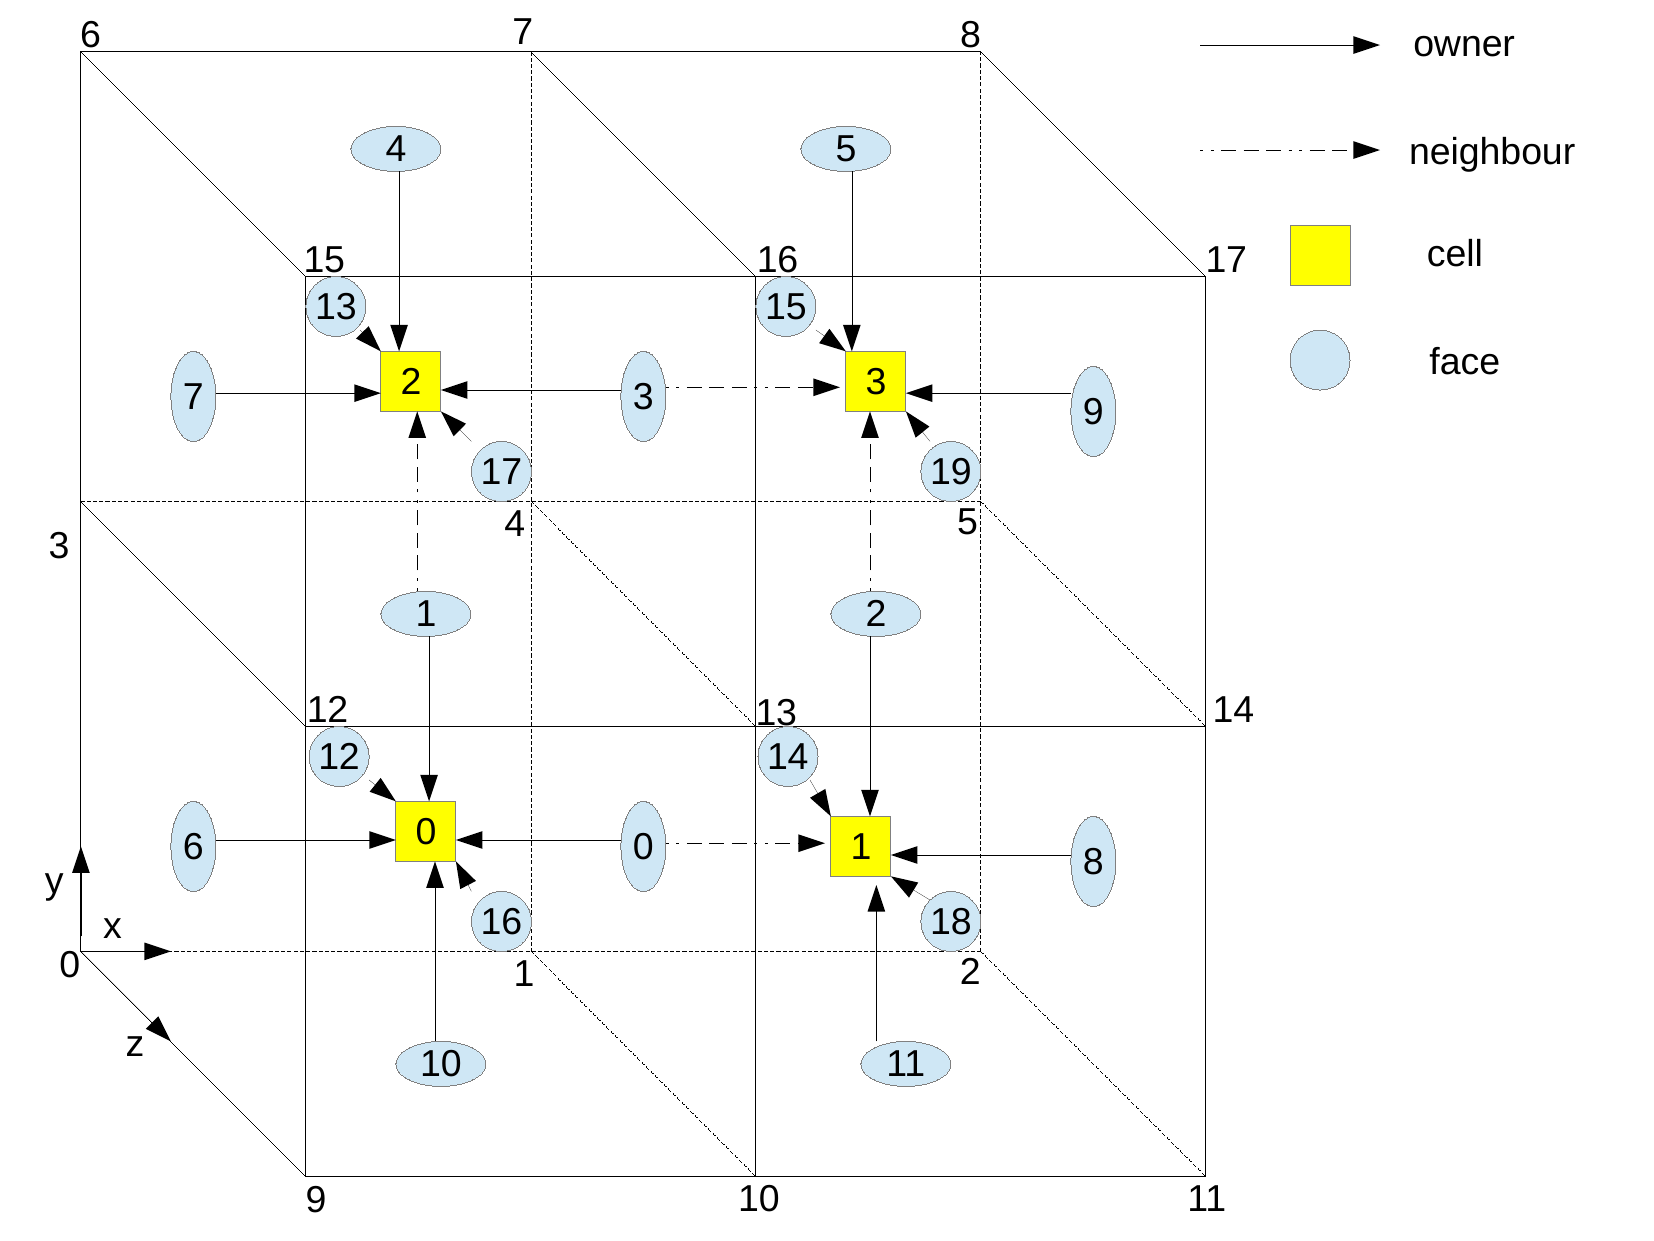

7
8
6
owner
neighbour
4
5
cell
15
16
17
13
15
face
7
2
3
3
9
17
19
5
4
3
1
2
12
14
13
12
14
6
0
0
1
8
y
16
18
x
0
2
1
z
10
11
10
11
9